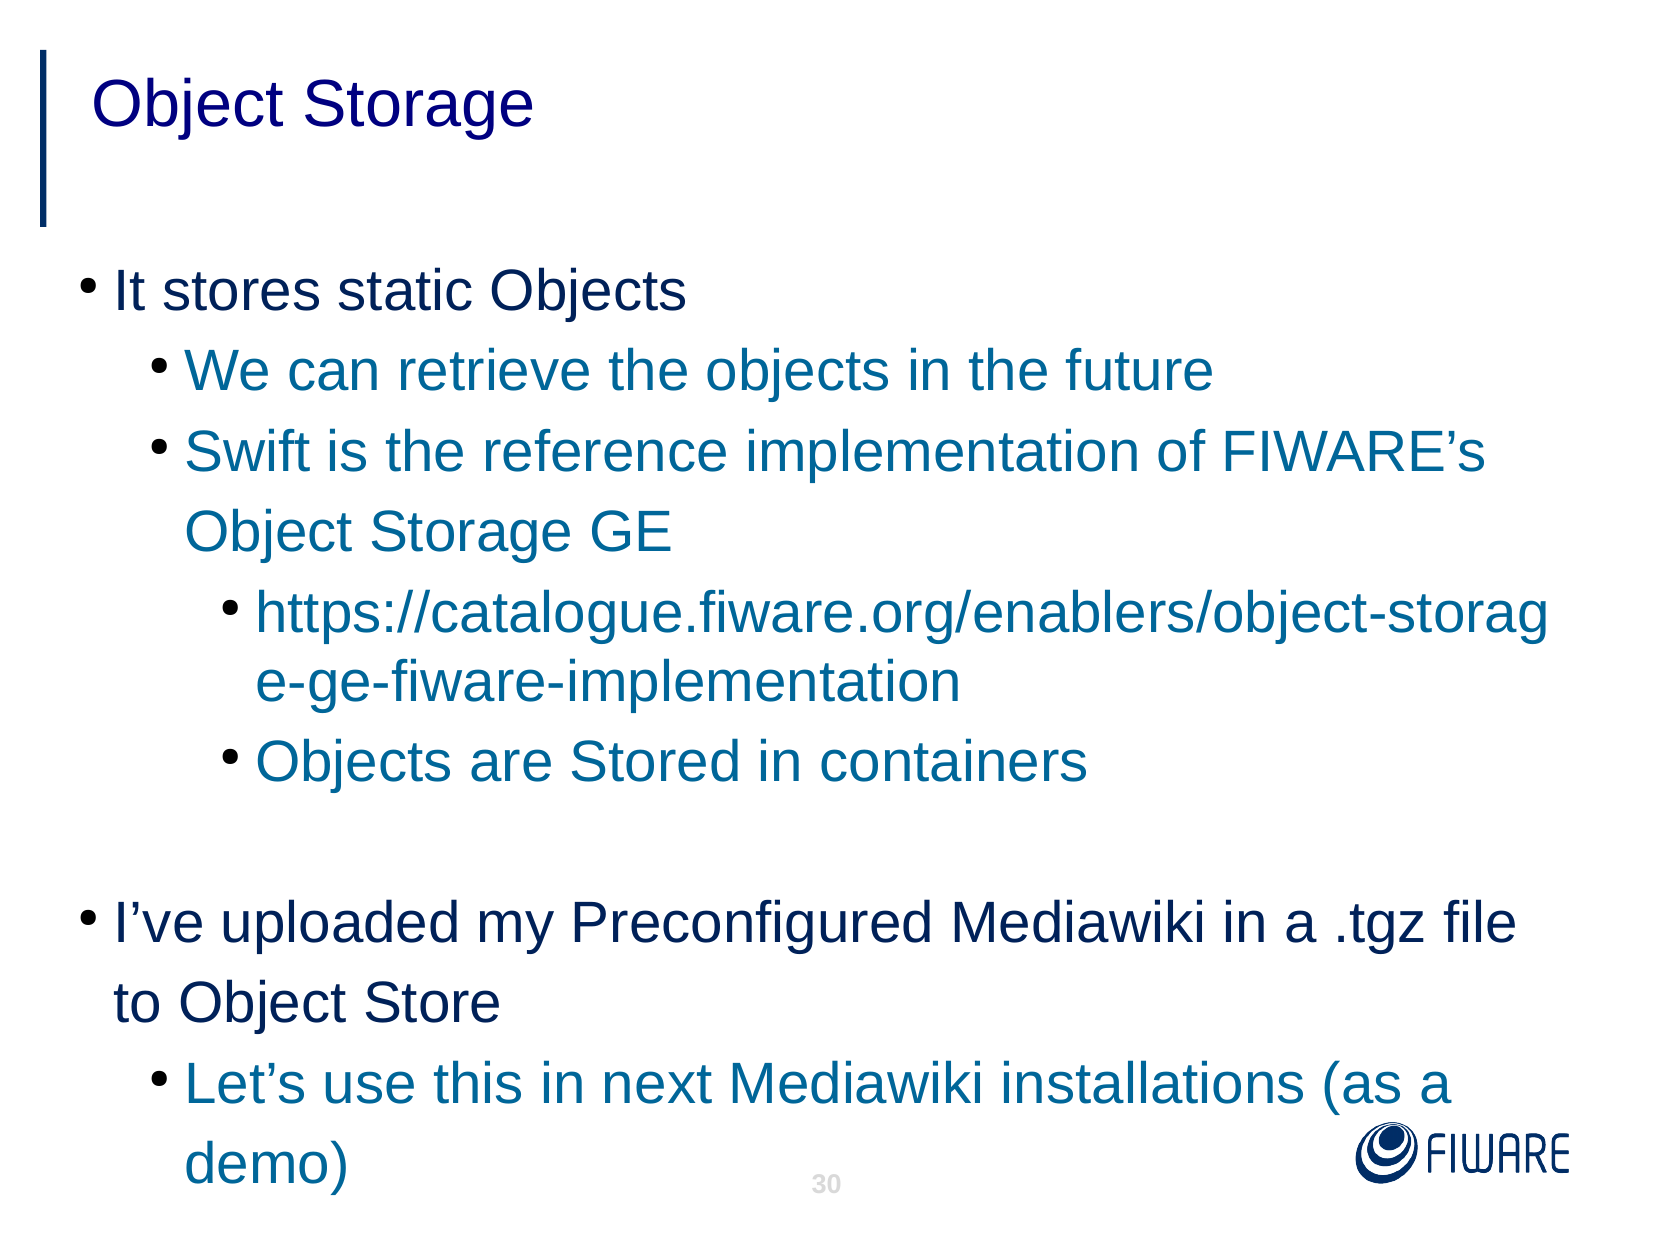

# Object Storage
It stores static Objects
We can retrieve the objects in the future
Swift is the reference implementation of FIWARE’s Object Storage GE
https://catalogue.fiware.org/enablers/object-storage-ge-fiware-implementation
Objects are Stored in containers
I’ve uploaded my Preconfigured Mediawiki in a .tgz file to Object Store
Let’s use this in next Mediawiki installations (as a demo)